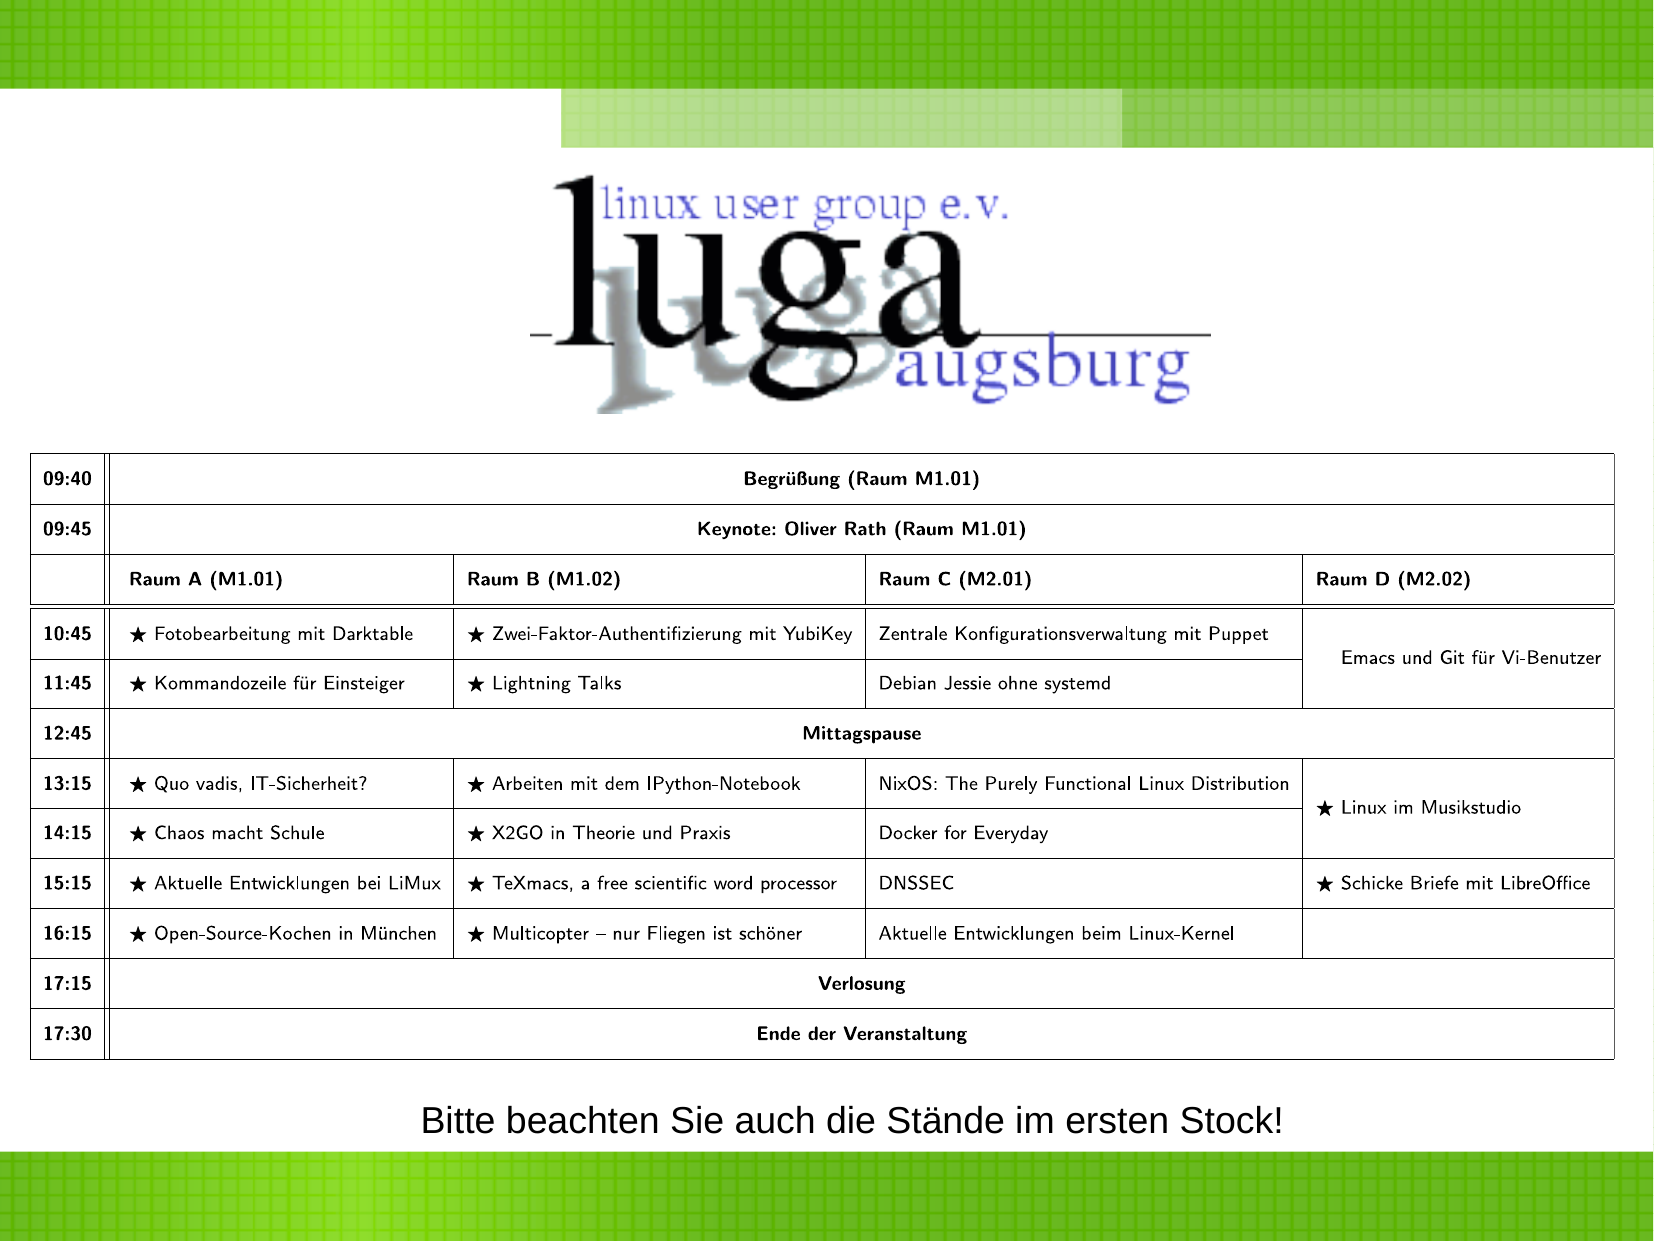

Bitte beachten Sie auch die Stände im ersten Stock!